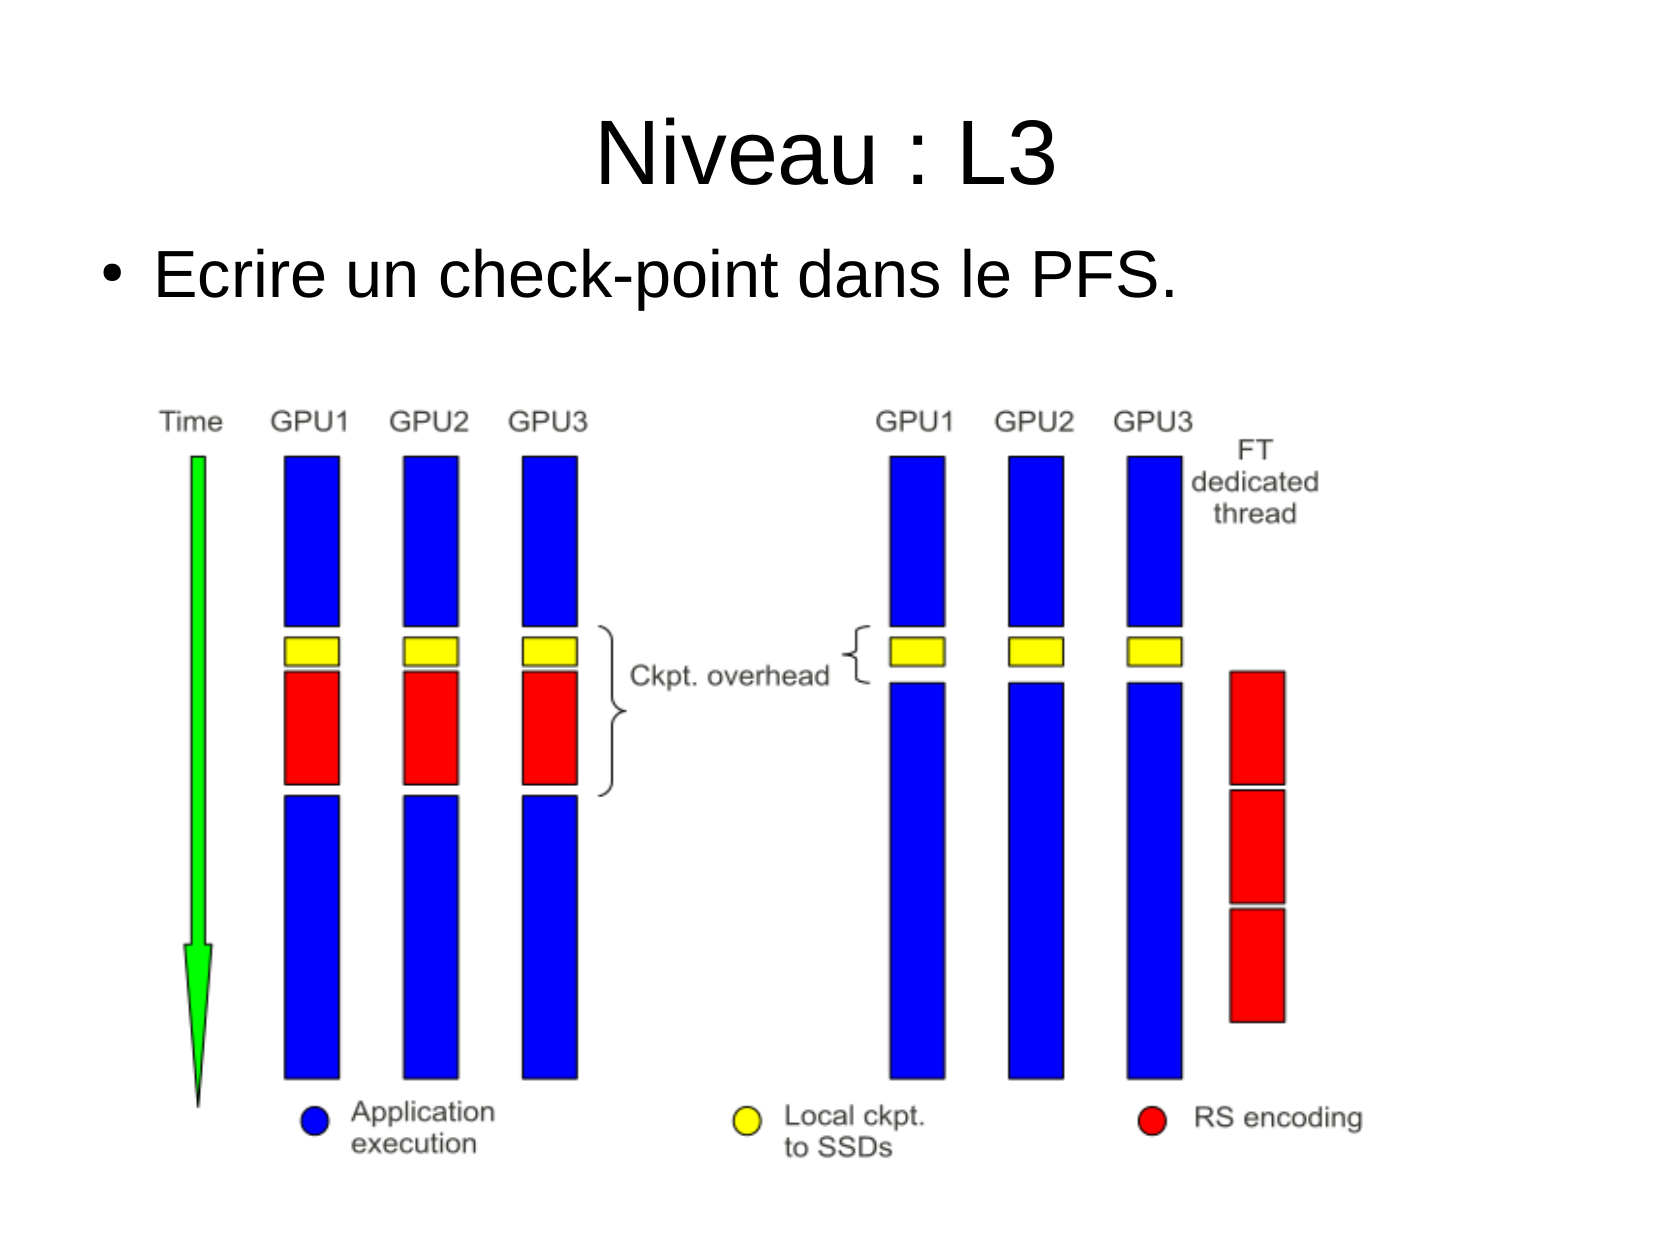

# Niveau : L3
Ecrire un check-point dans le PFS.